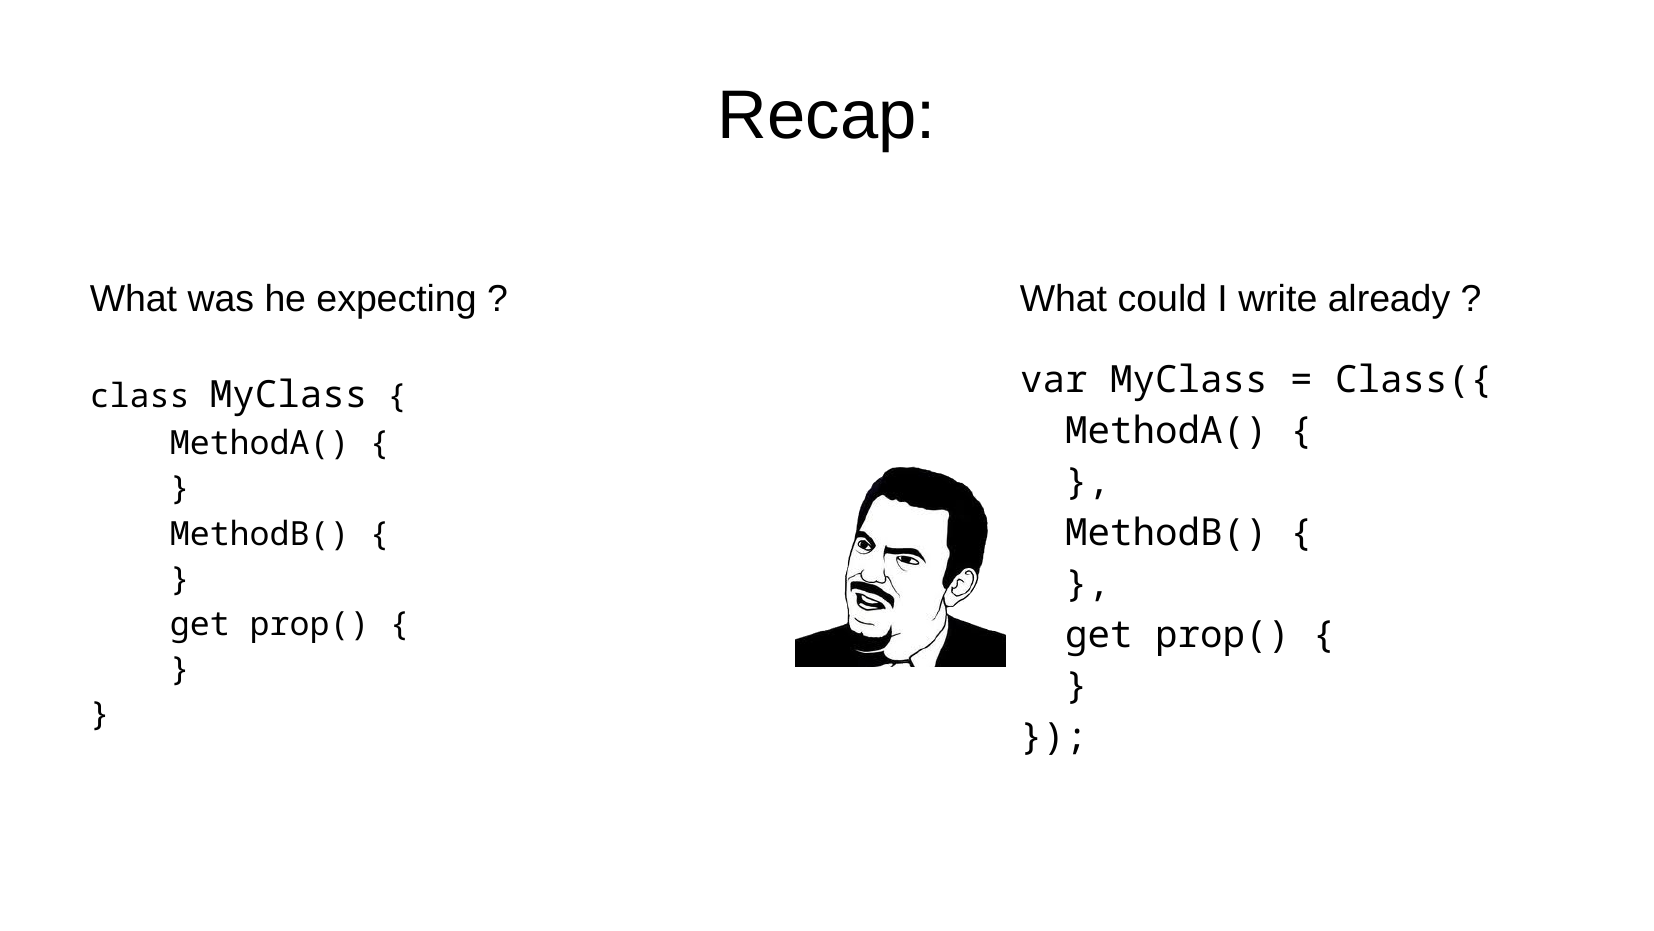

# Recap:
What was he expecting ?
What could I write already ?
var MyClass = Class({
 MethodA() {
 },
 MethodB() {
 },
 get prop() {
 }
});
class MyClass {
 MethodA() {
 }
 MethodB() {
 }
 get prop() {
 }
}